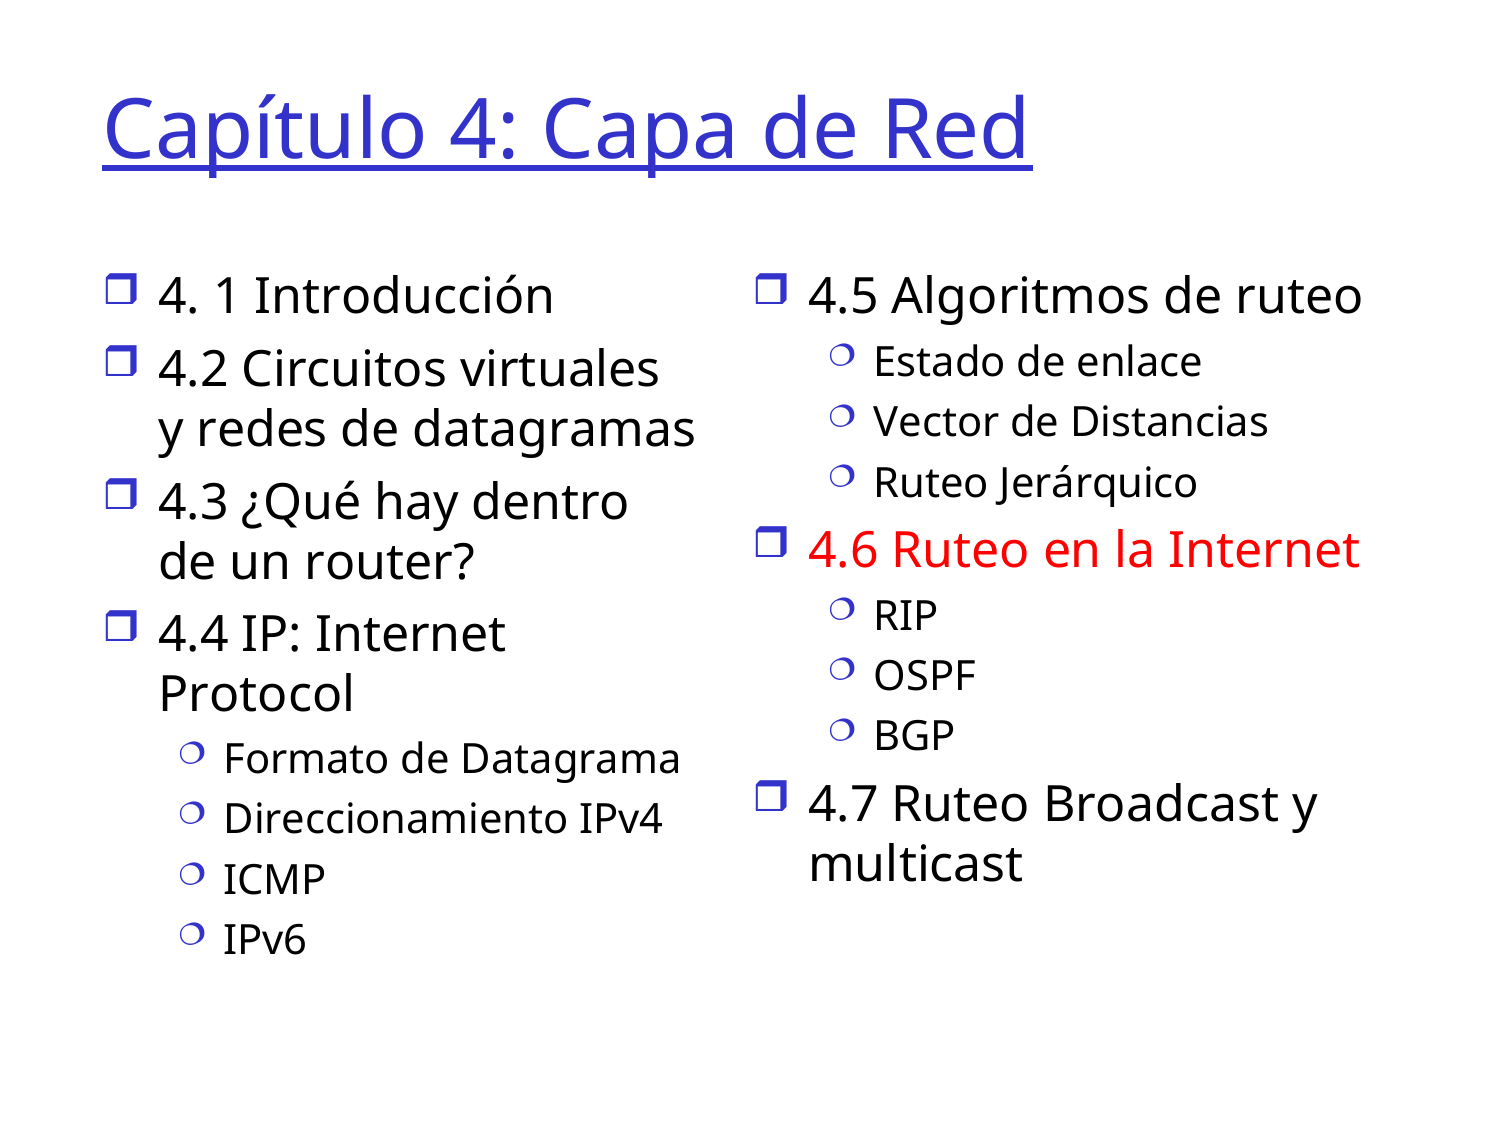

#
Capítulo 4: Capa de Red
4. 1 Introducción
4.2 Circuitos virtuales y redes de datagramas
4.3 ¿Qué hay dentro de un router?
4.4 IP: Internet Protocol
Formato de Datagrama
Direccionamiento IPv4
ICMP
IPv6
4.5 Algoritmos de ruteo
Estado de enlace
Vector de Distancias
Ruteo Jerárquico
4.6 Ruteo en la Internet
RIP
OSPF
BGP
4.7 Ruteo Broadcast y multicast